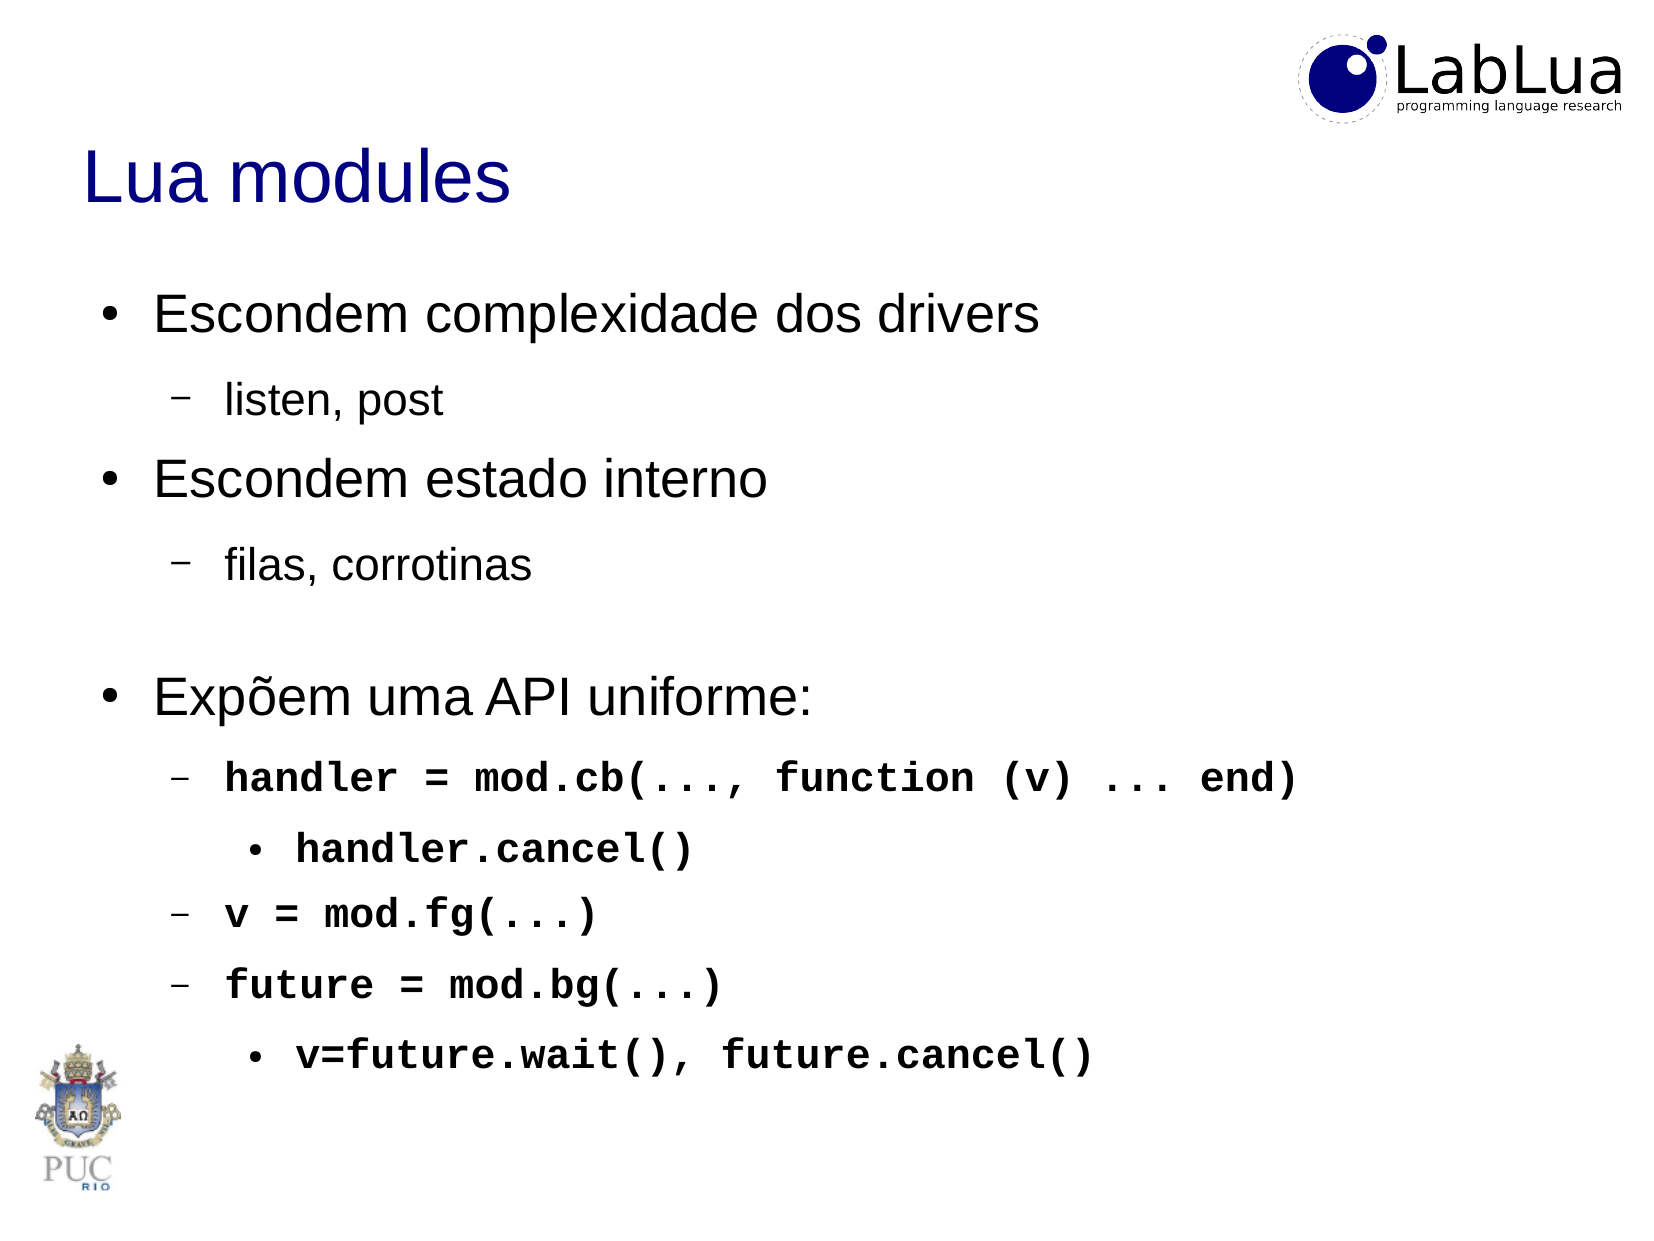

# Lua modules
Escondem complexidade dos drivers
listen, post
Escondem estado interno
filas, corrotinas
Expõem uma API uniforme:
handler = mod.cb(..., function (v) ... end)
handler.cancel()
v = mod.fg(...)
future = mod.bg(...)
v=future.wait(), future.cancel()